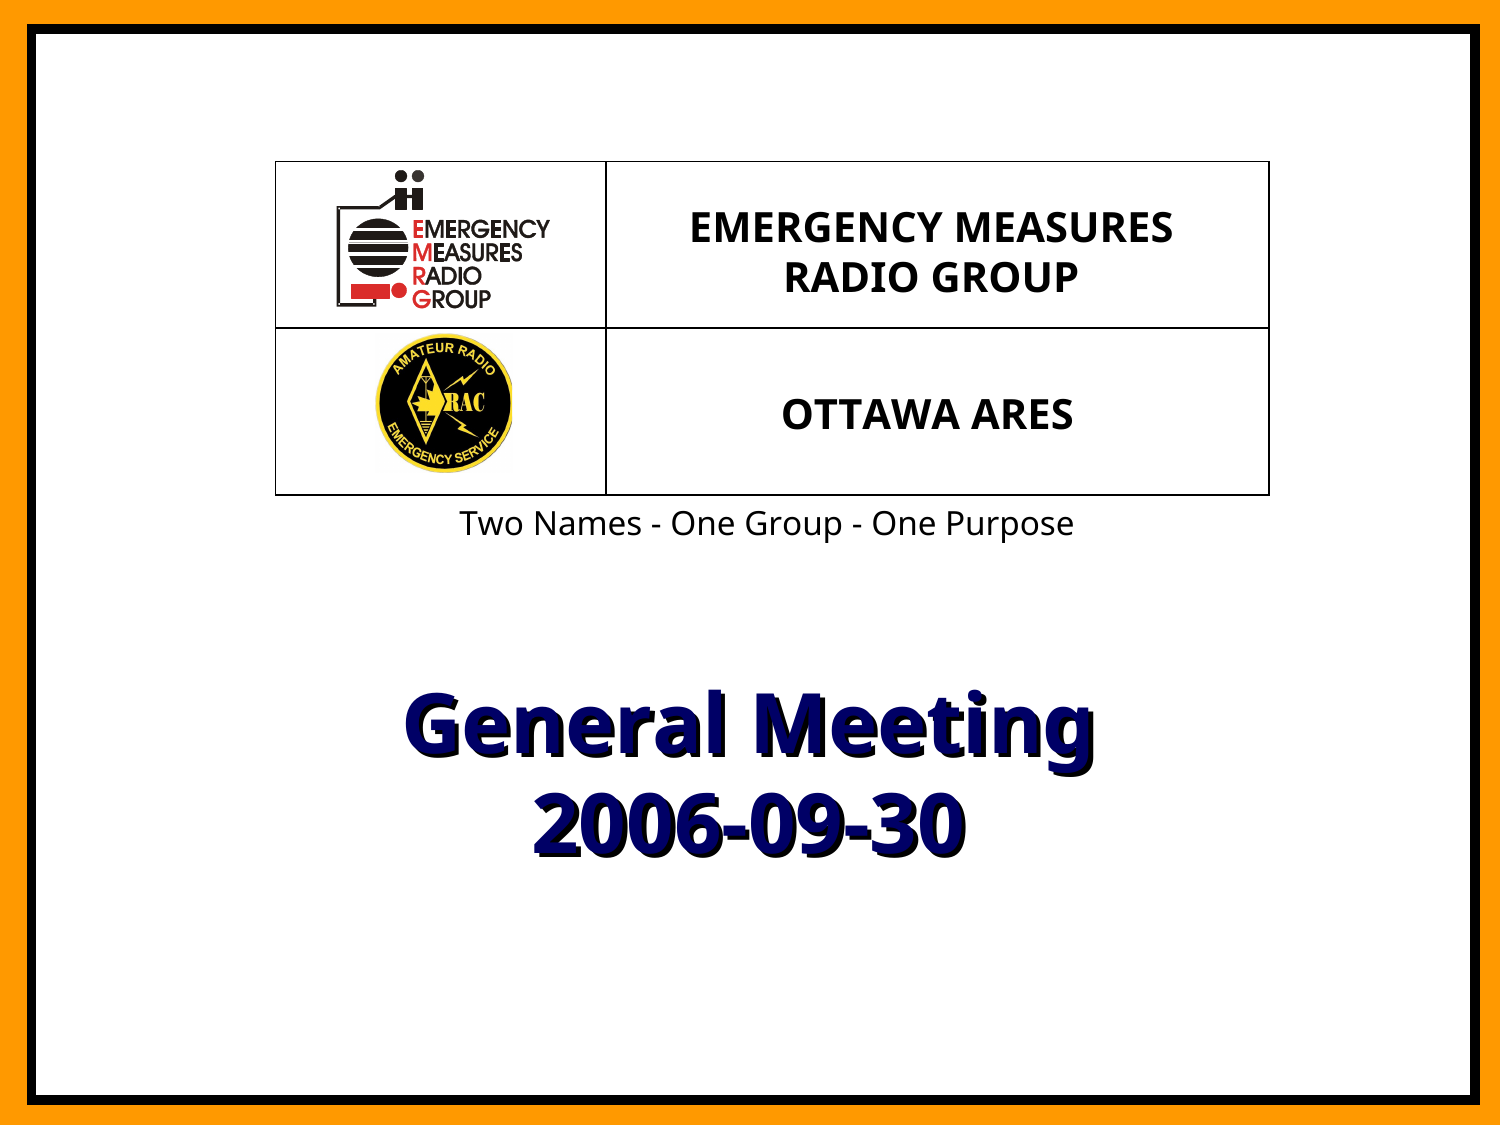

EMERGENCY MEASURES RADIO GROUP
OTTAWA ARES
Two Names - One Group - One Purpose
General Meeting
2006-09-30
1